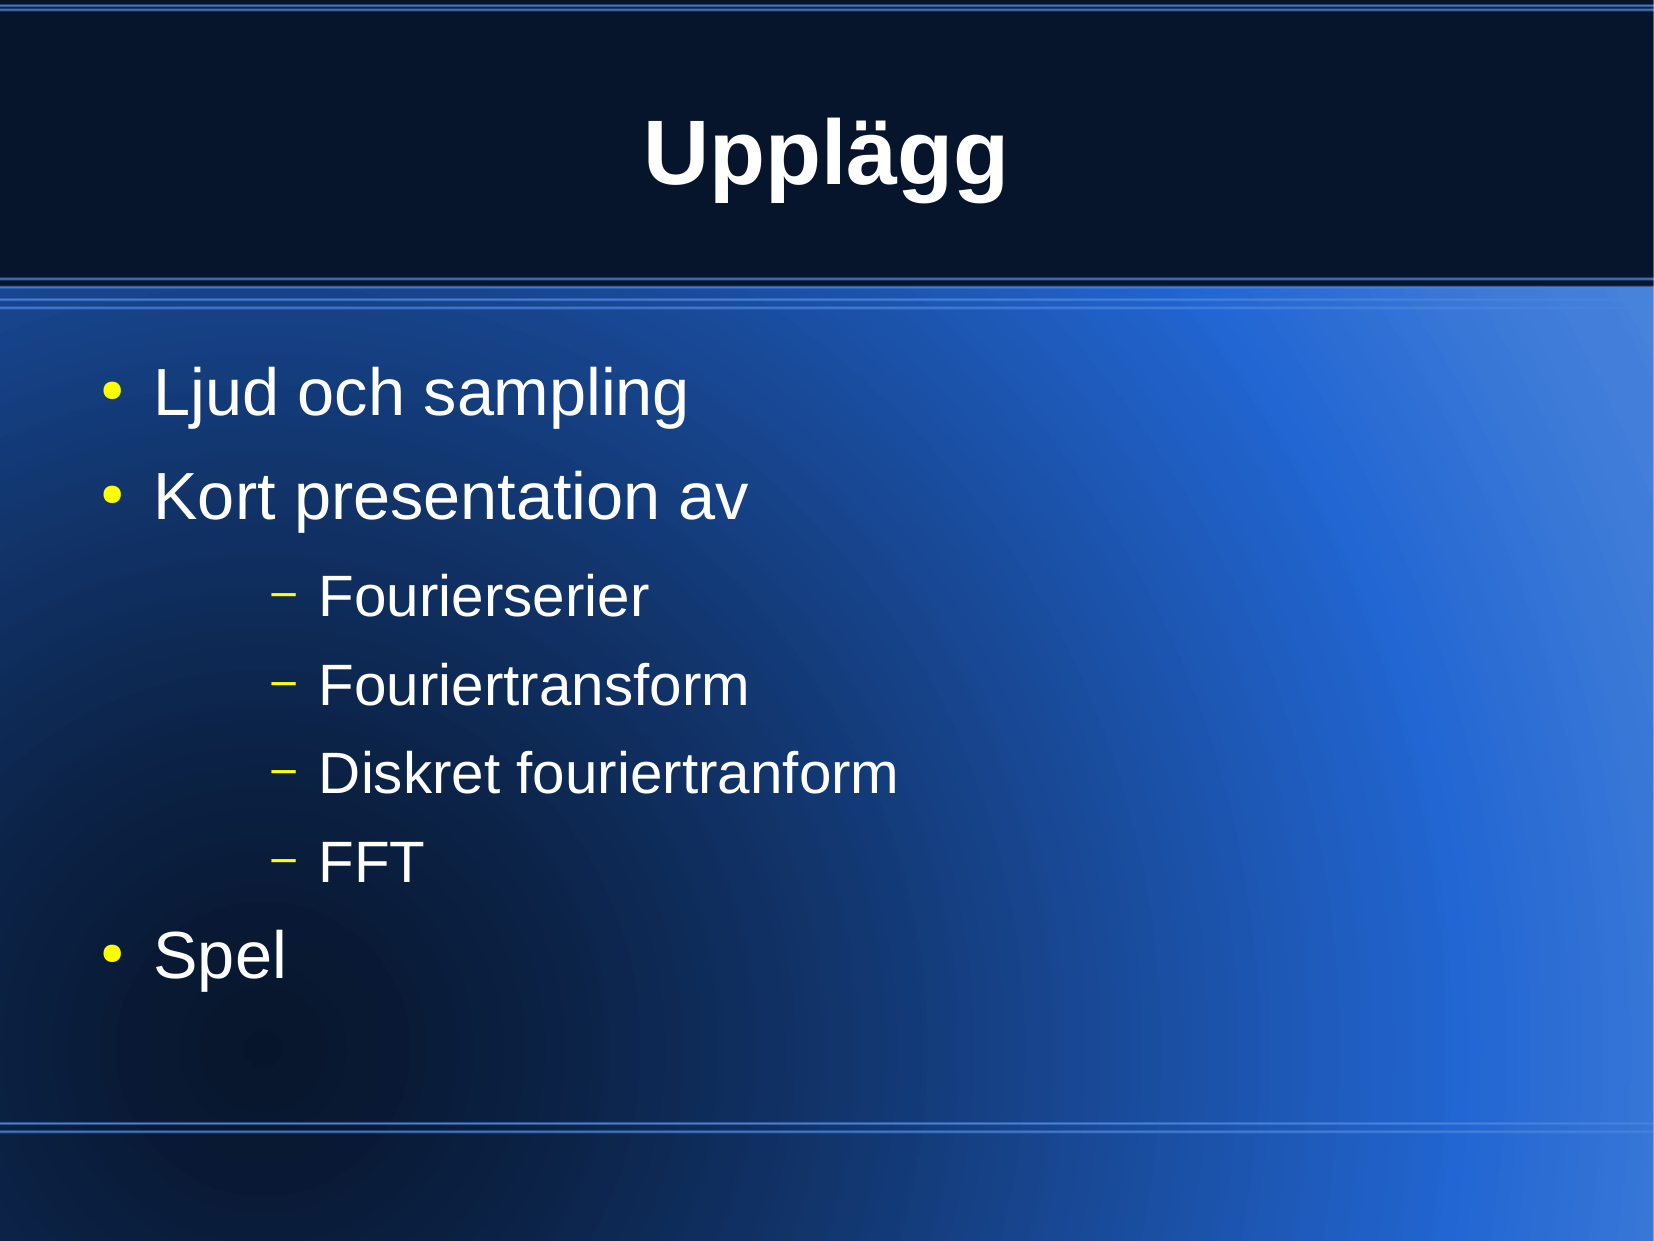

# Upplägg
Ljud och sampling
Kort presentation av
Fourierserier
Fouriertransform
Diskret fouriertranform
FFT
Spel